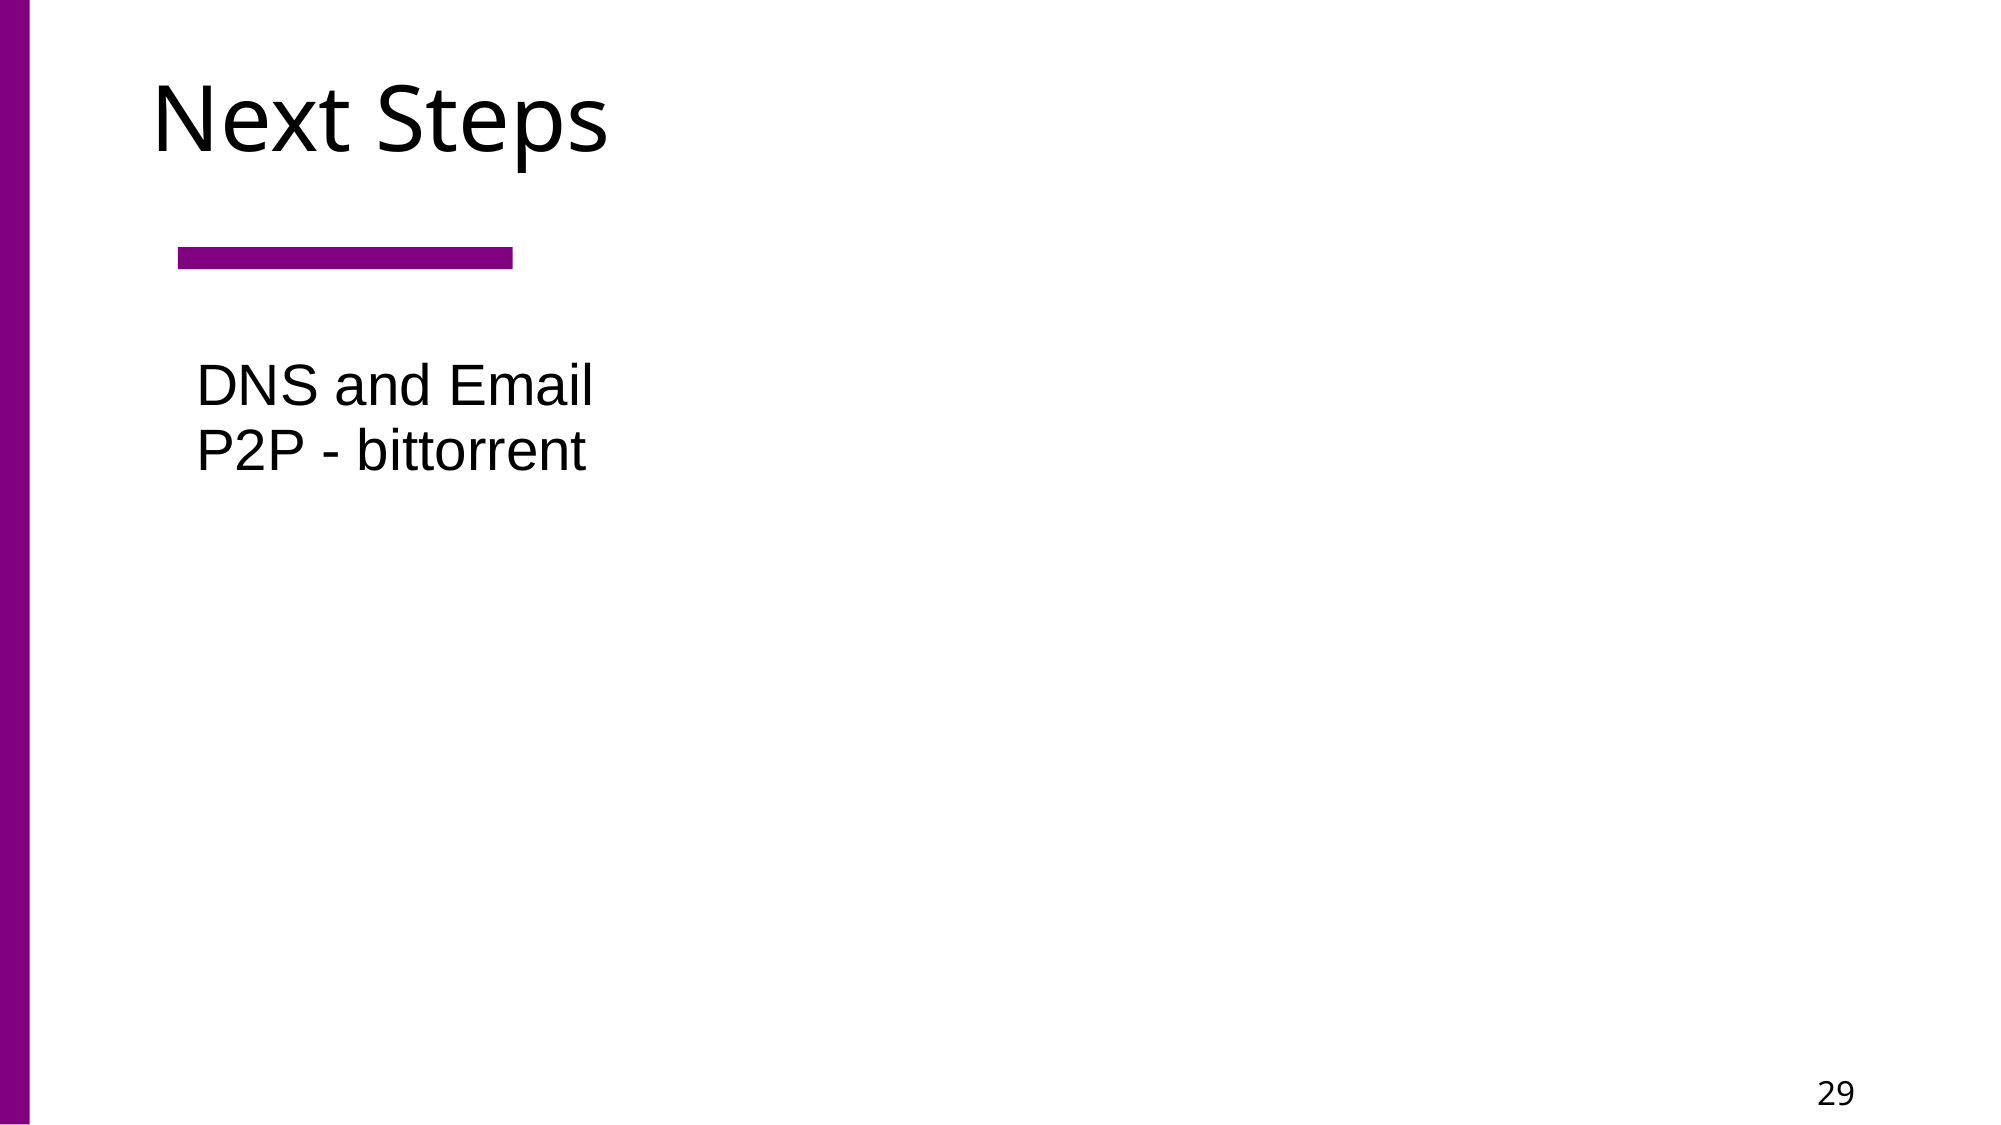

# Next Steps
DNS and Email
P2P - bittorrent